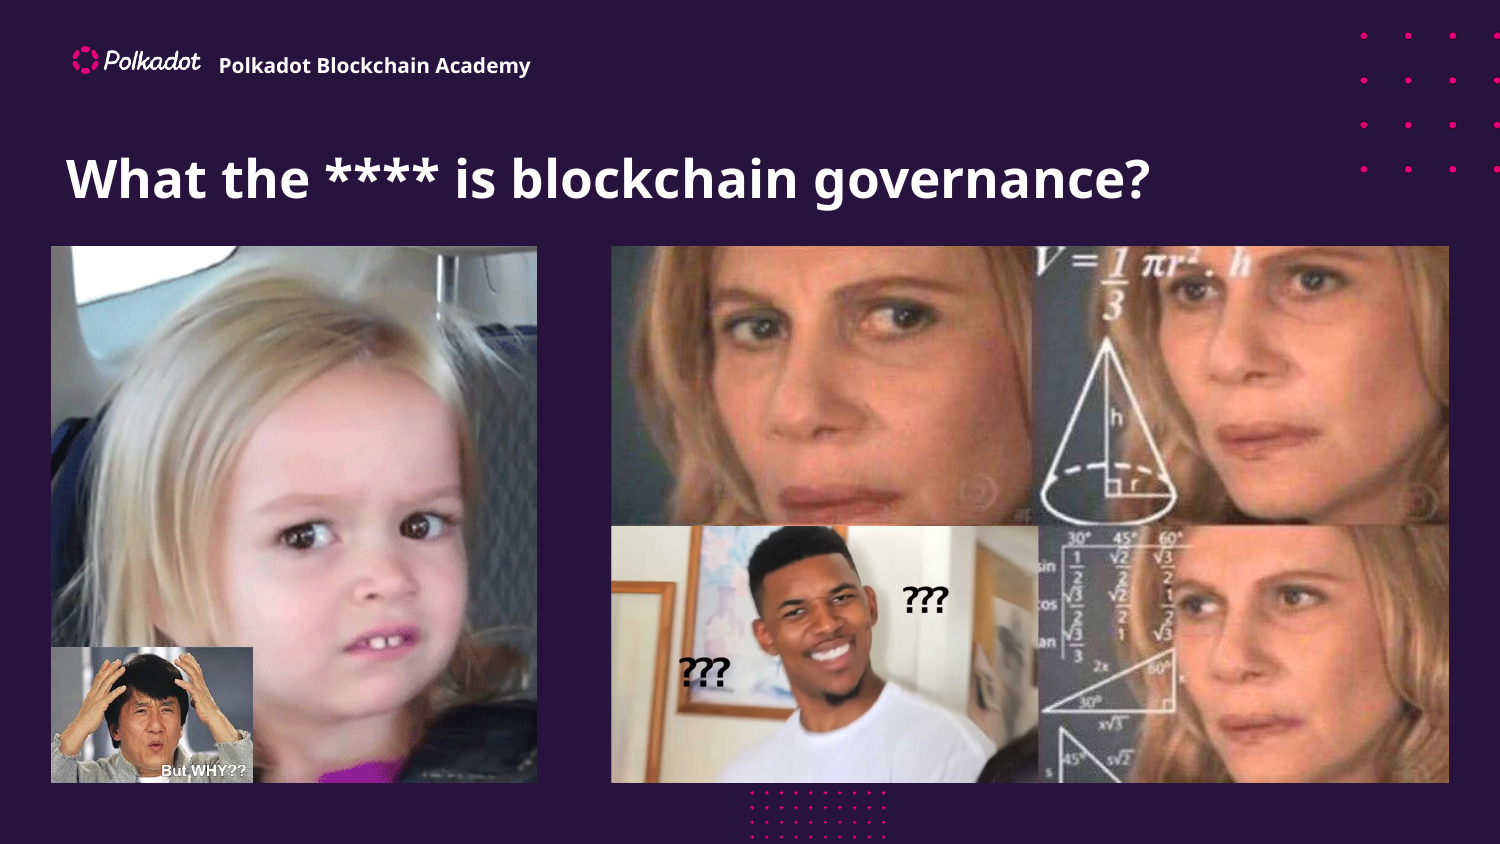

# What the **** is blockchain governance?